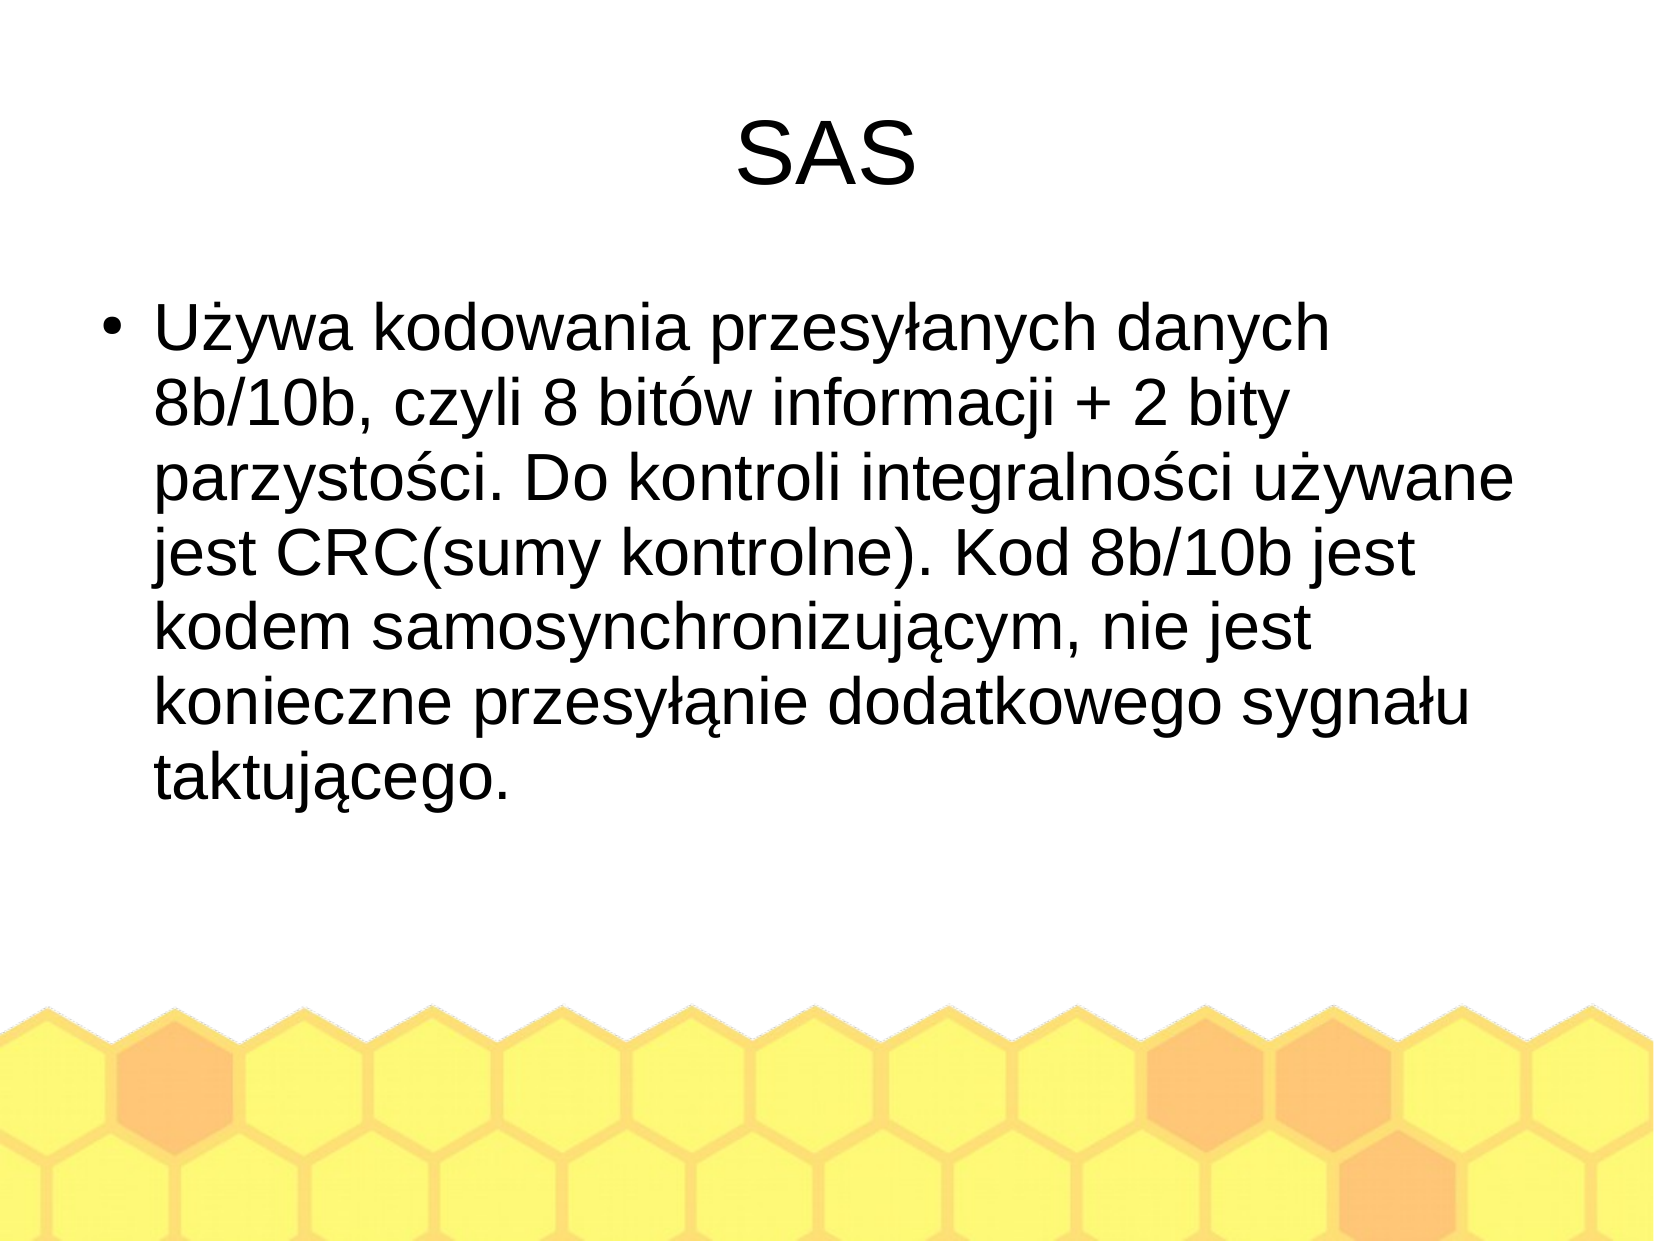

# SAS
Używa kodowania przesyłanych danych 8b/10b, czyli 8 bitów informacji + 2 bity parzystości. Do kontroli integralności używane jest CRC(sumy kontrolne). Kod 8b/10b jest kodem samosynchronizującym, nie jest konieczne przesyłąnie dodatkowego sygnału taktującego.